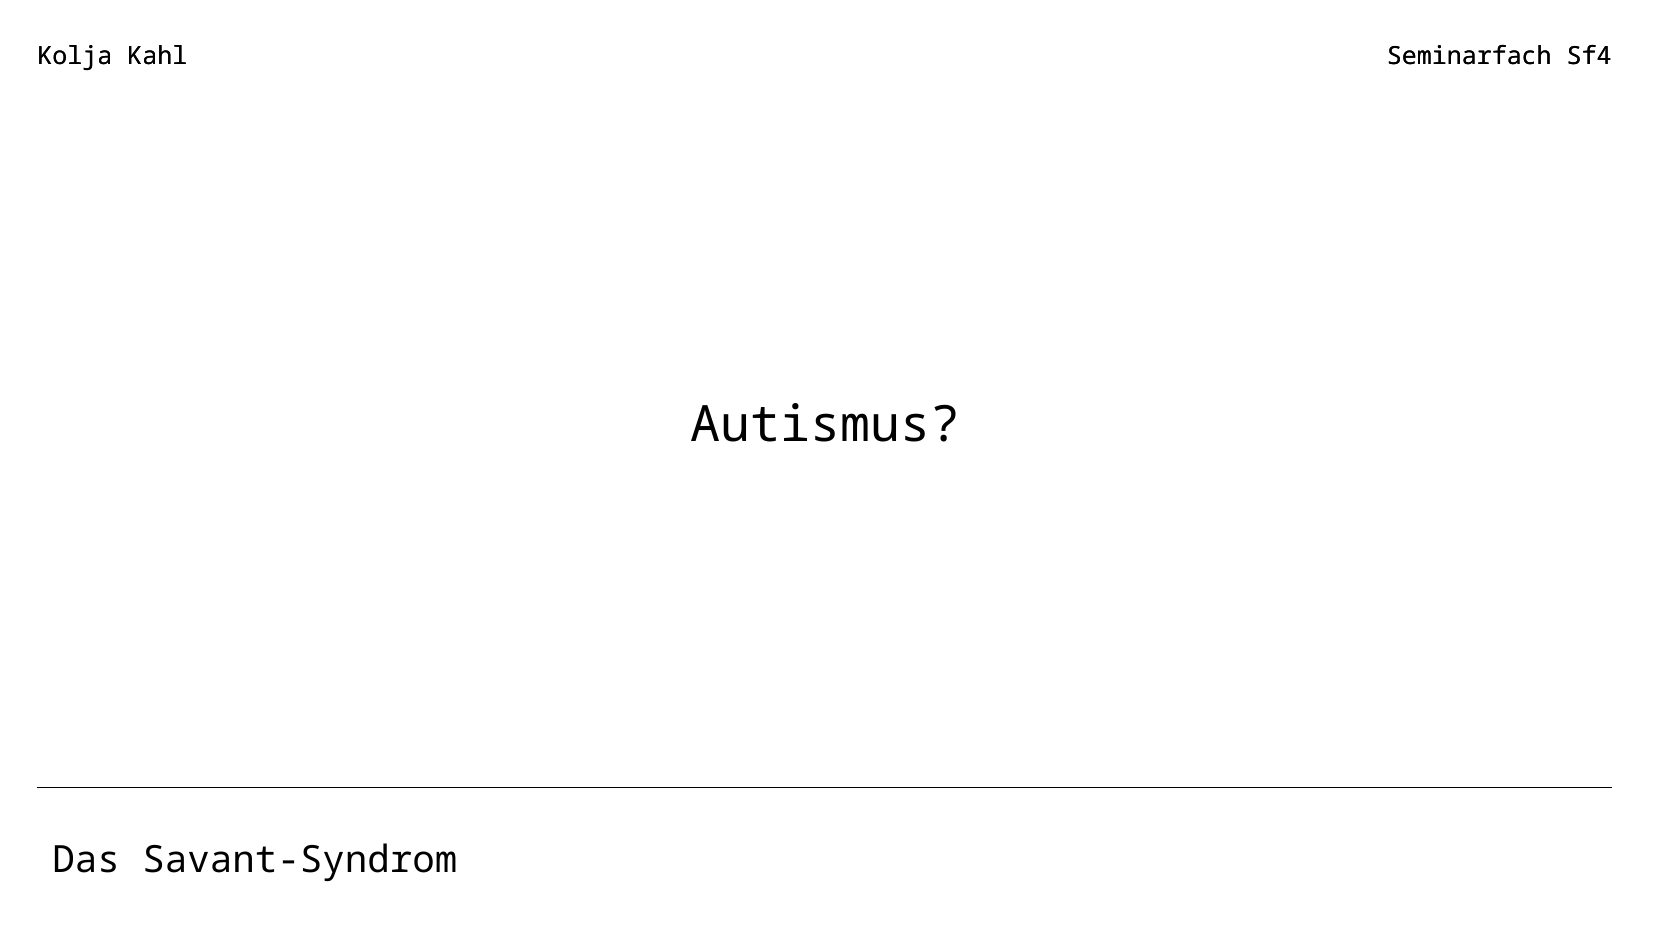

Kolja Kahl
Seminarfach Sf4
Kolja Kahl
Seminarfach Sf4
Autismus?
Das Savant-Syndrom